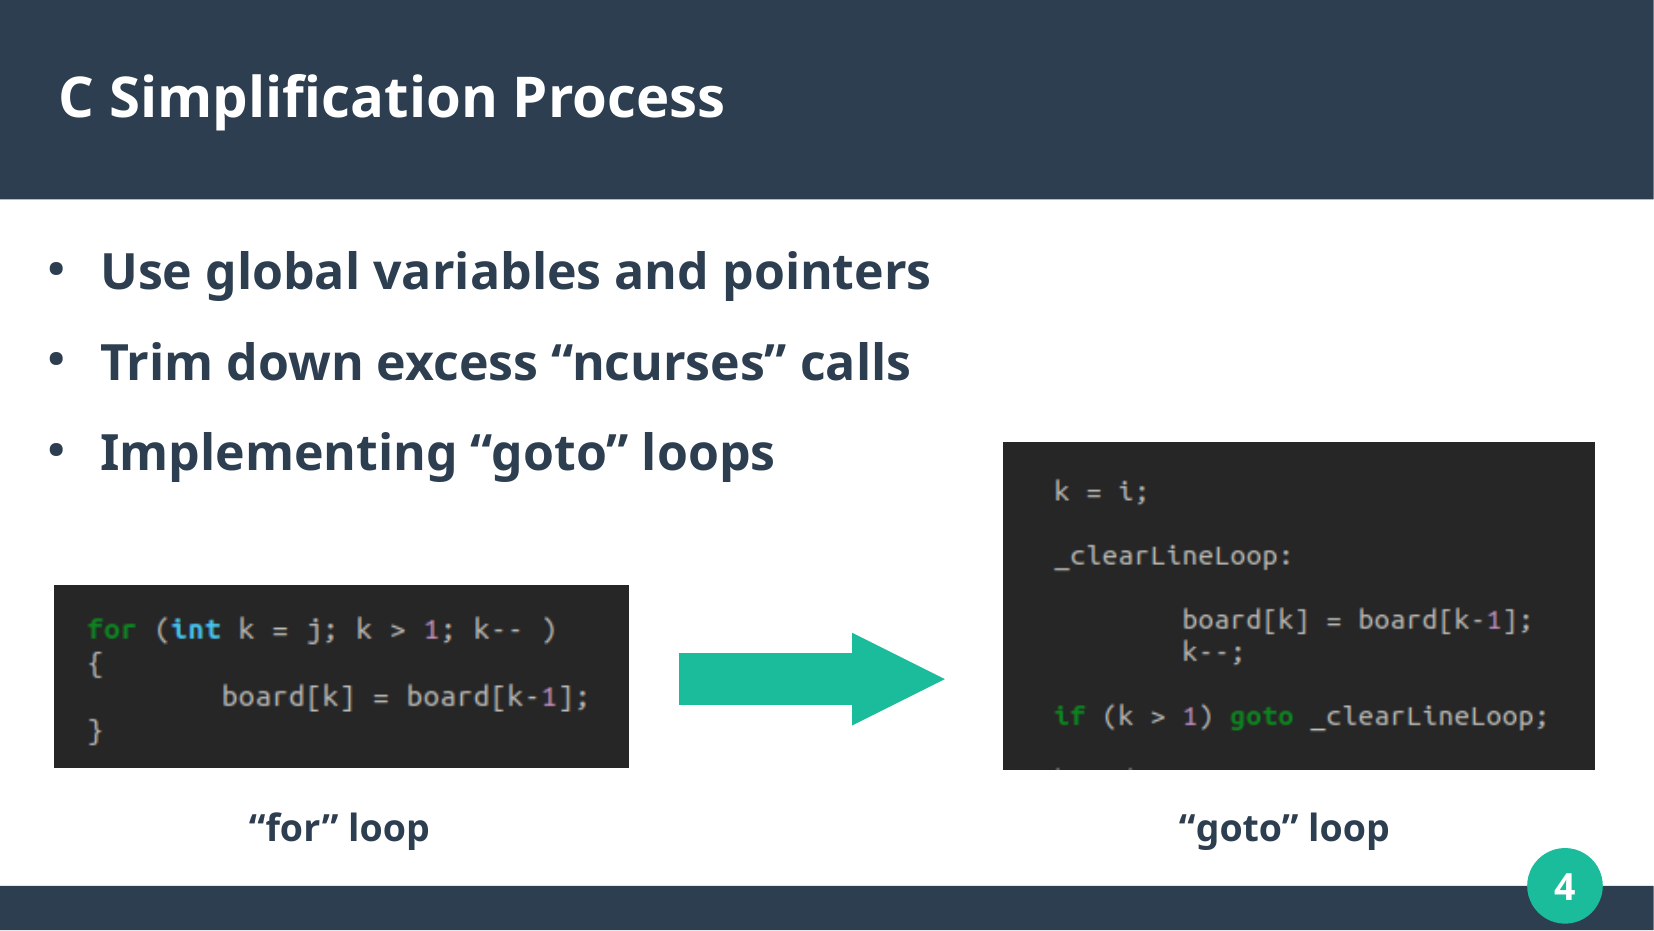

# C Simplification Process
Use global variables and pointers
Trim down excess “ncurses” calls
Implementing “goto” loops
“for” loop
“goto” loop